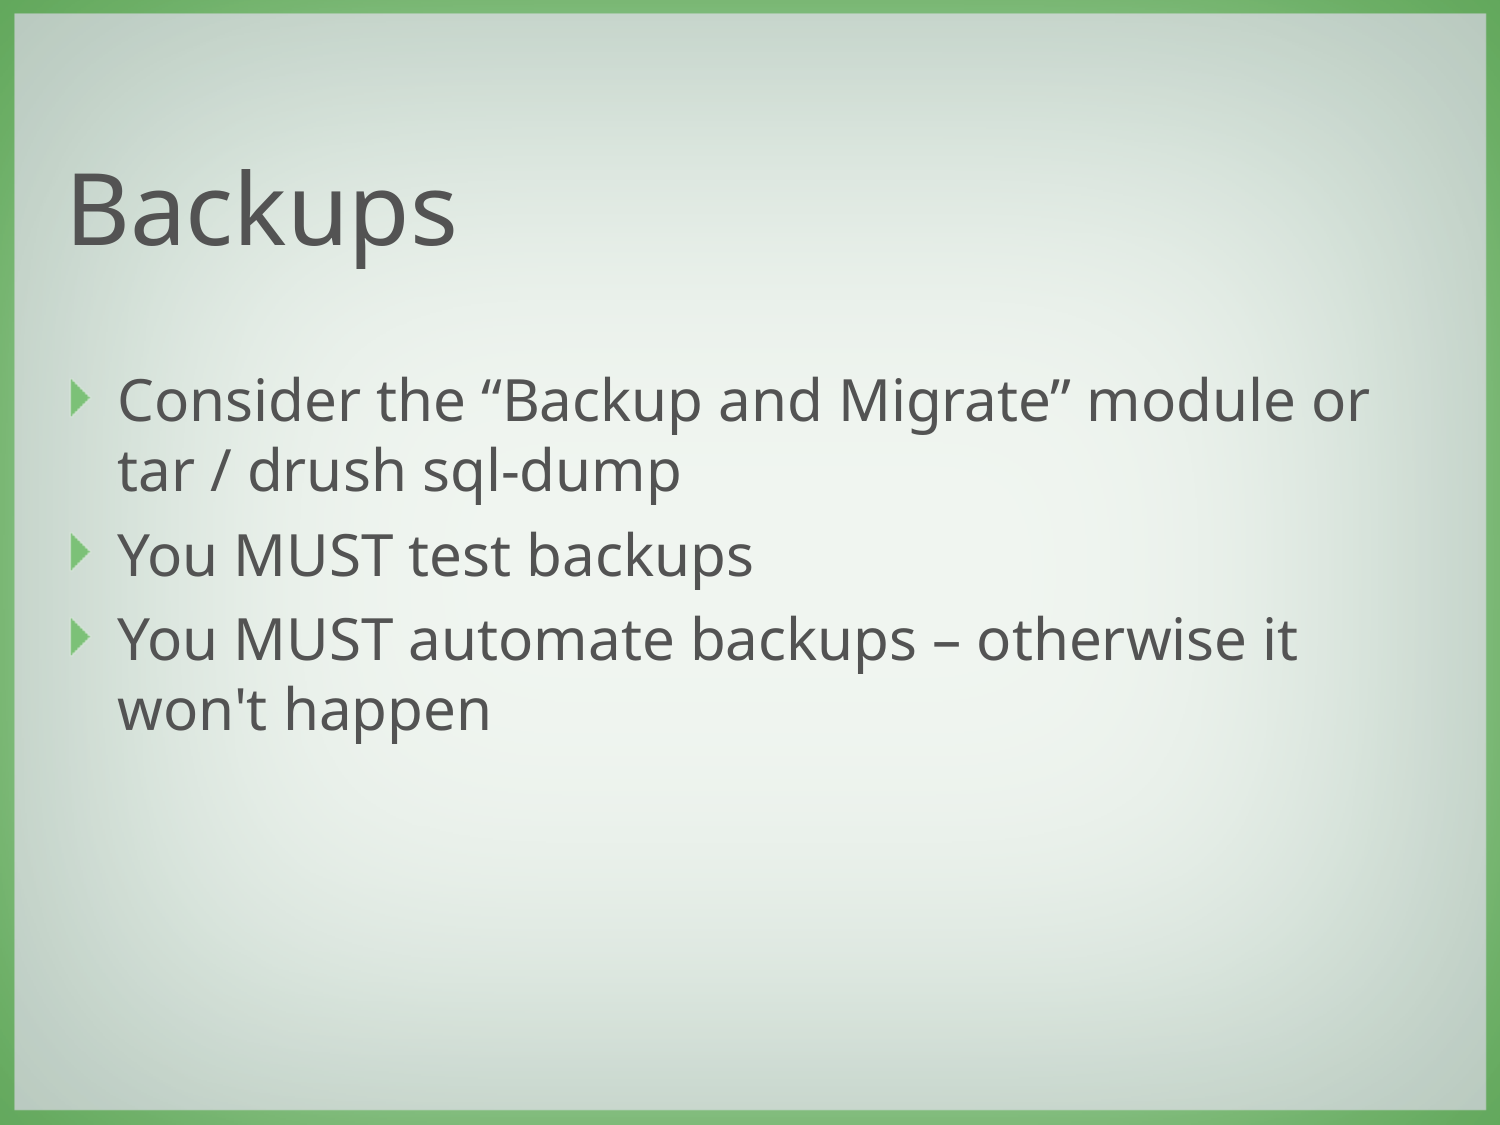

# Backups
Consider the “Backup and Migrate” module or tar / drush sql-dump
You MUST test backups
You MUST automate backups – otherwise it won't happen